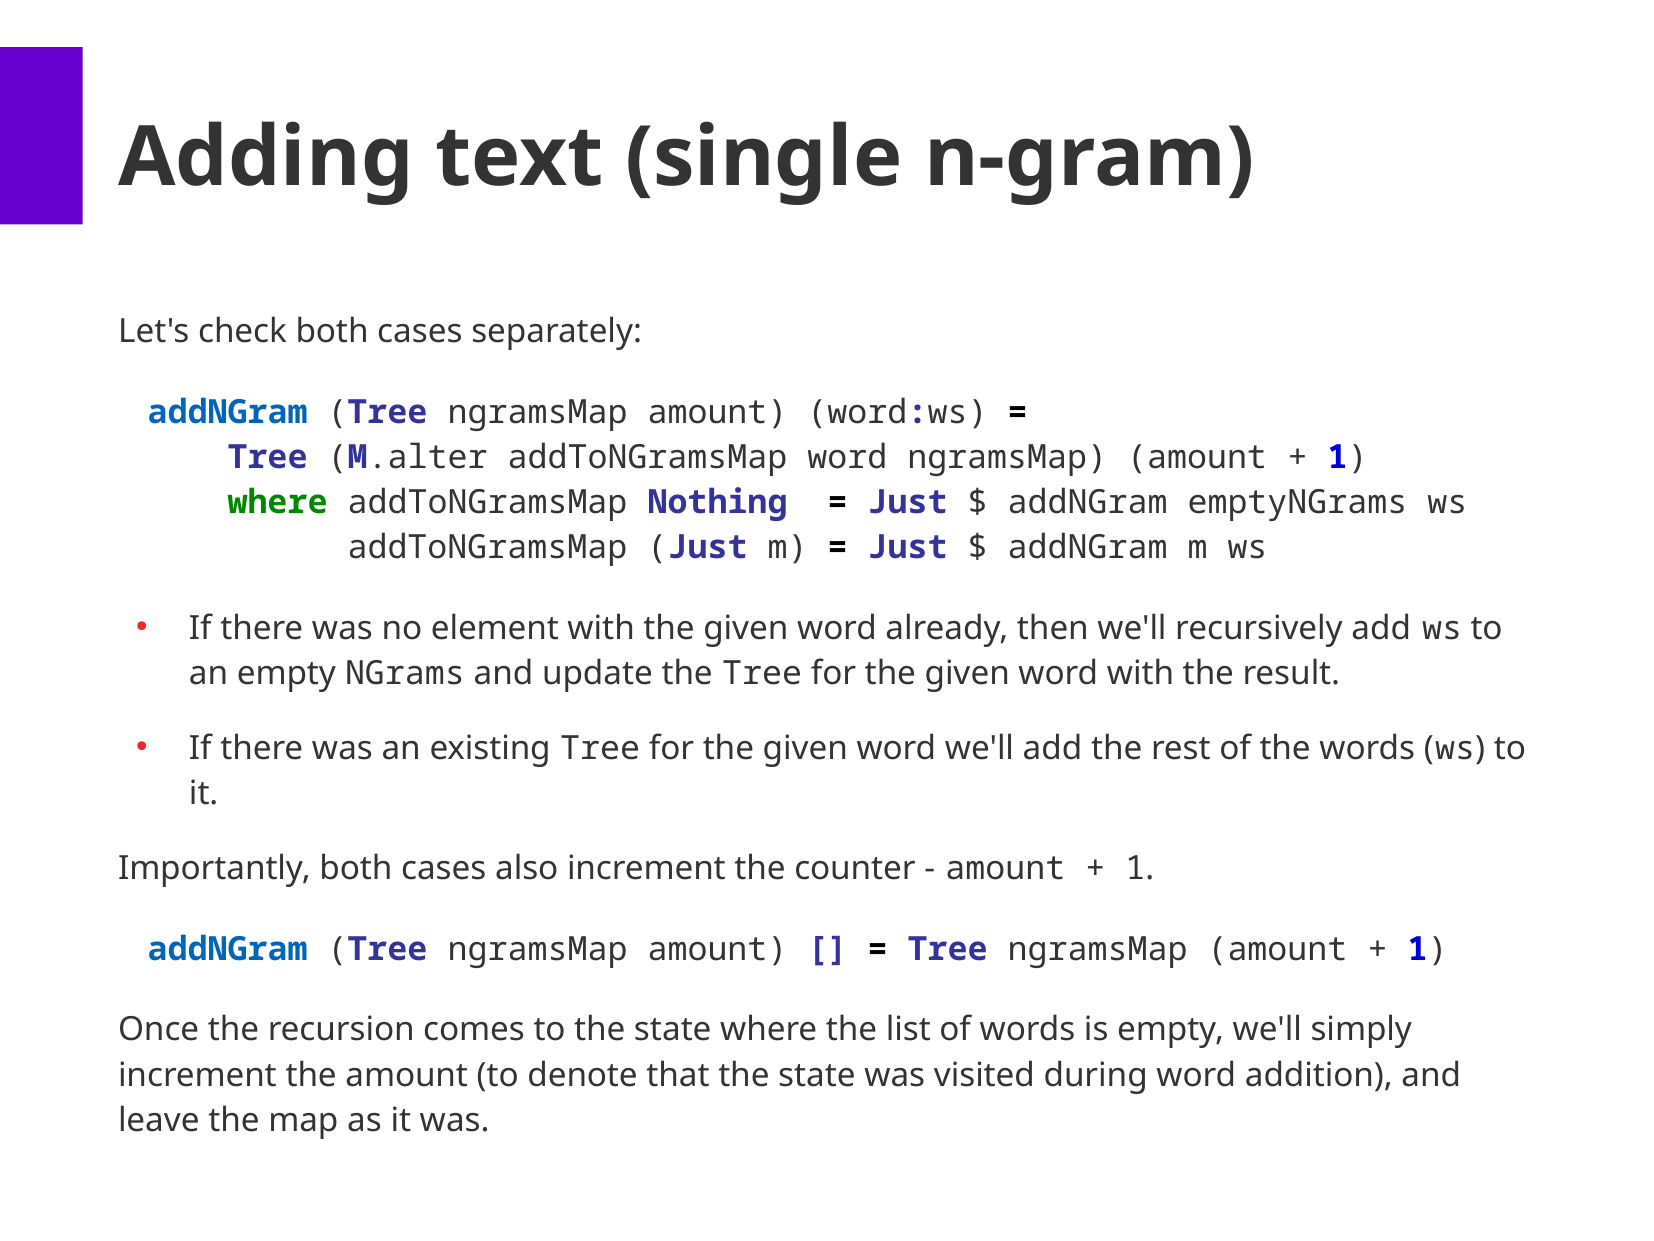

# Adding text (single n-gram)
Let's check both cases separately:
addNGram (Tree ngramsMap amount) (word:ws) =
 Tree (M.alter addToNGramsMap word ngramsMap) (amount + 1)
 where addToNGramsMap Nothing = Just $ addNGram emptyNGrams ws
 addToNGramsMap (Just m) = Just $ addNGram m ws
If there was no element with the given word already, then we'll recursively add ws to an empty NGrams and update the Tree for the given word with the result.
If there was an existing Tree for the given word we'll add the rest of the words (ws) to it.
Importantly, both cases also increment the counter - amount + 1.
addNGram (Tree ngramsMap amount) [] = Tree ngramsMap (amount + 1)
Once the recursion comes to the state where the list of words is empty, we'll simply increment the amount (to denote that the state was visited during word addition), and leave the map as it was.